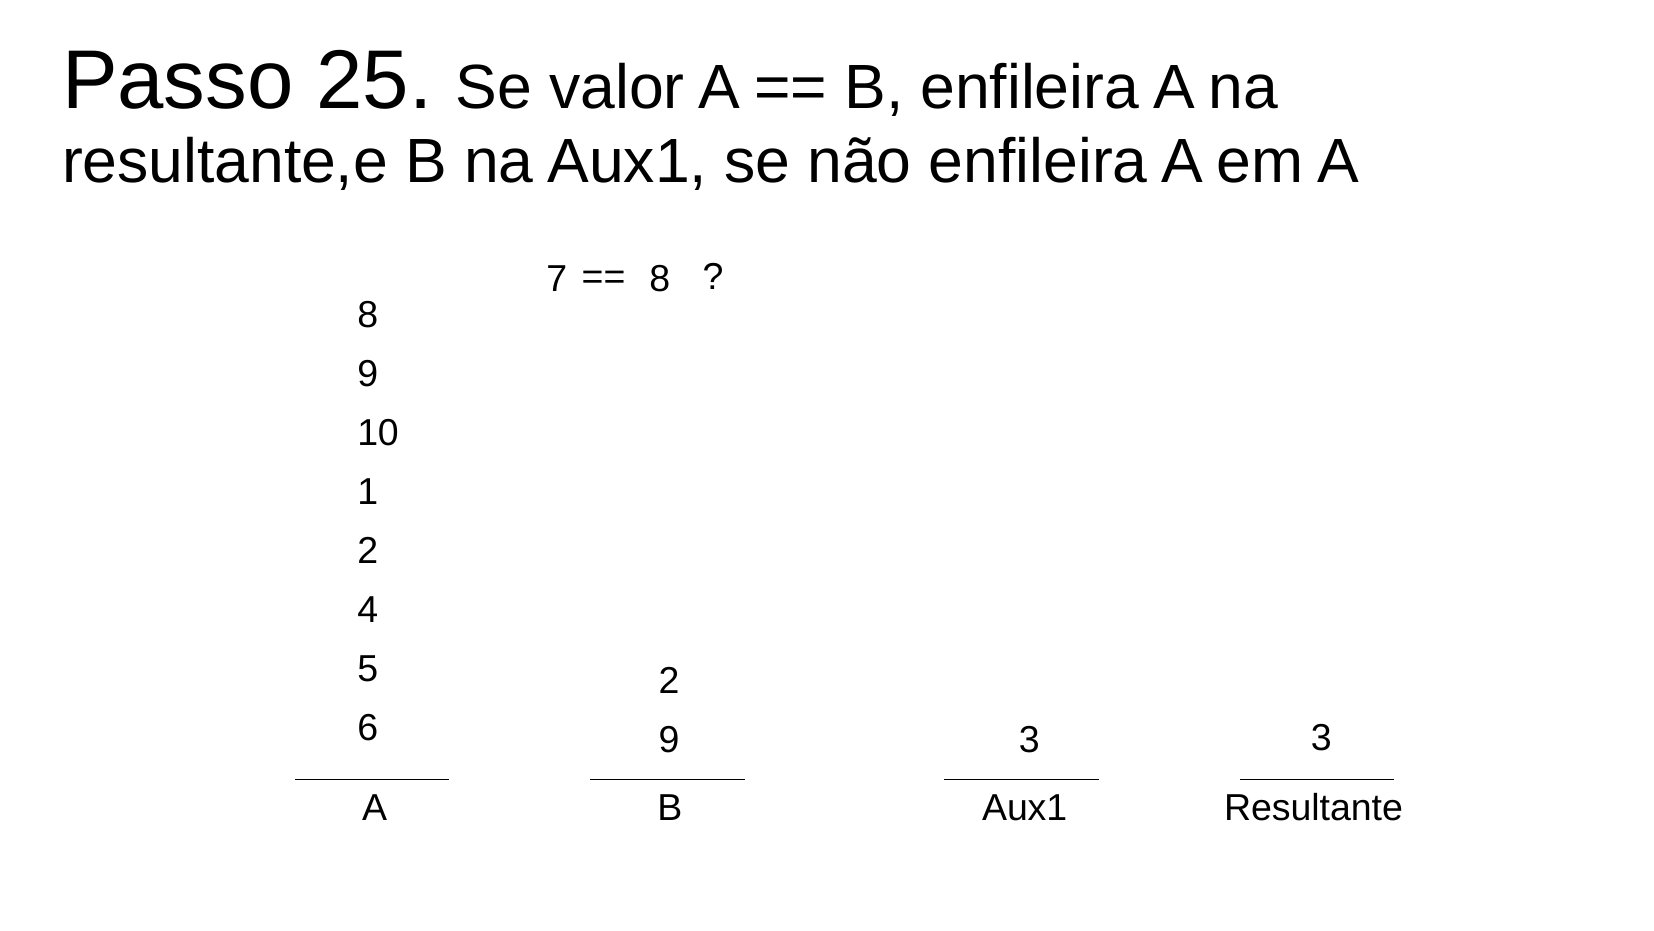

Passo 25. Se valor A == B, enfileira A na resultante,e B na Aux1, se não enfileira A em A
==
?
7
8
8
9
10
1
2
4
5
2
6
3
9
3
A
B
Aux1
Resultante